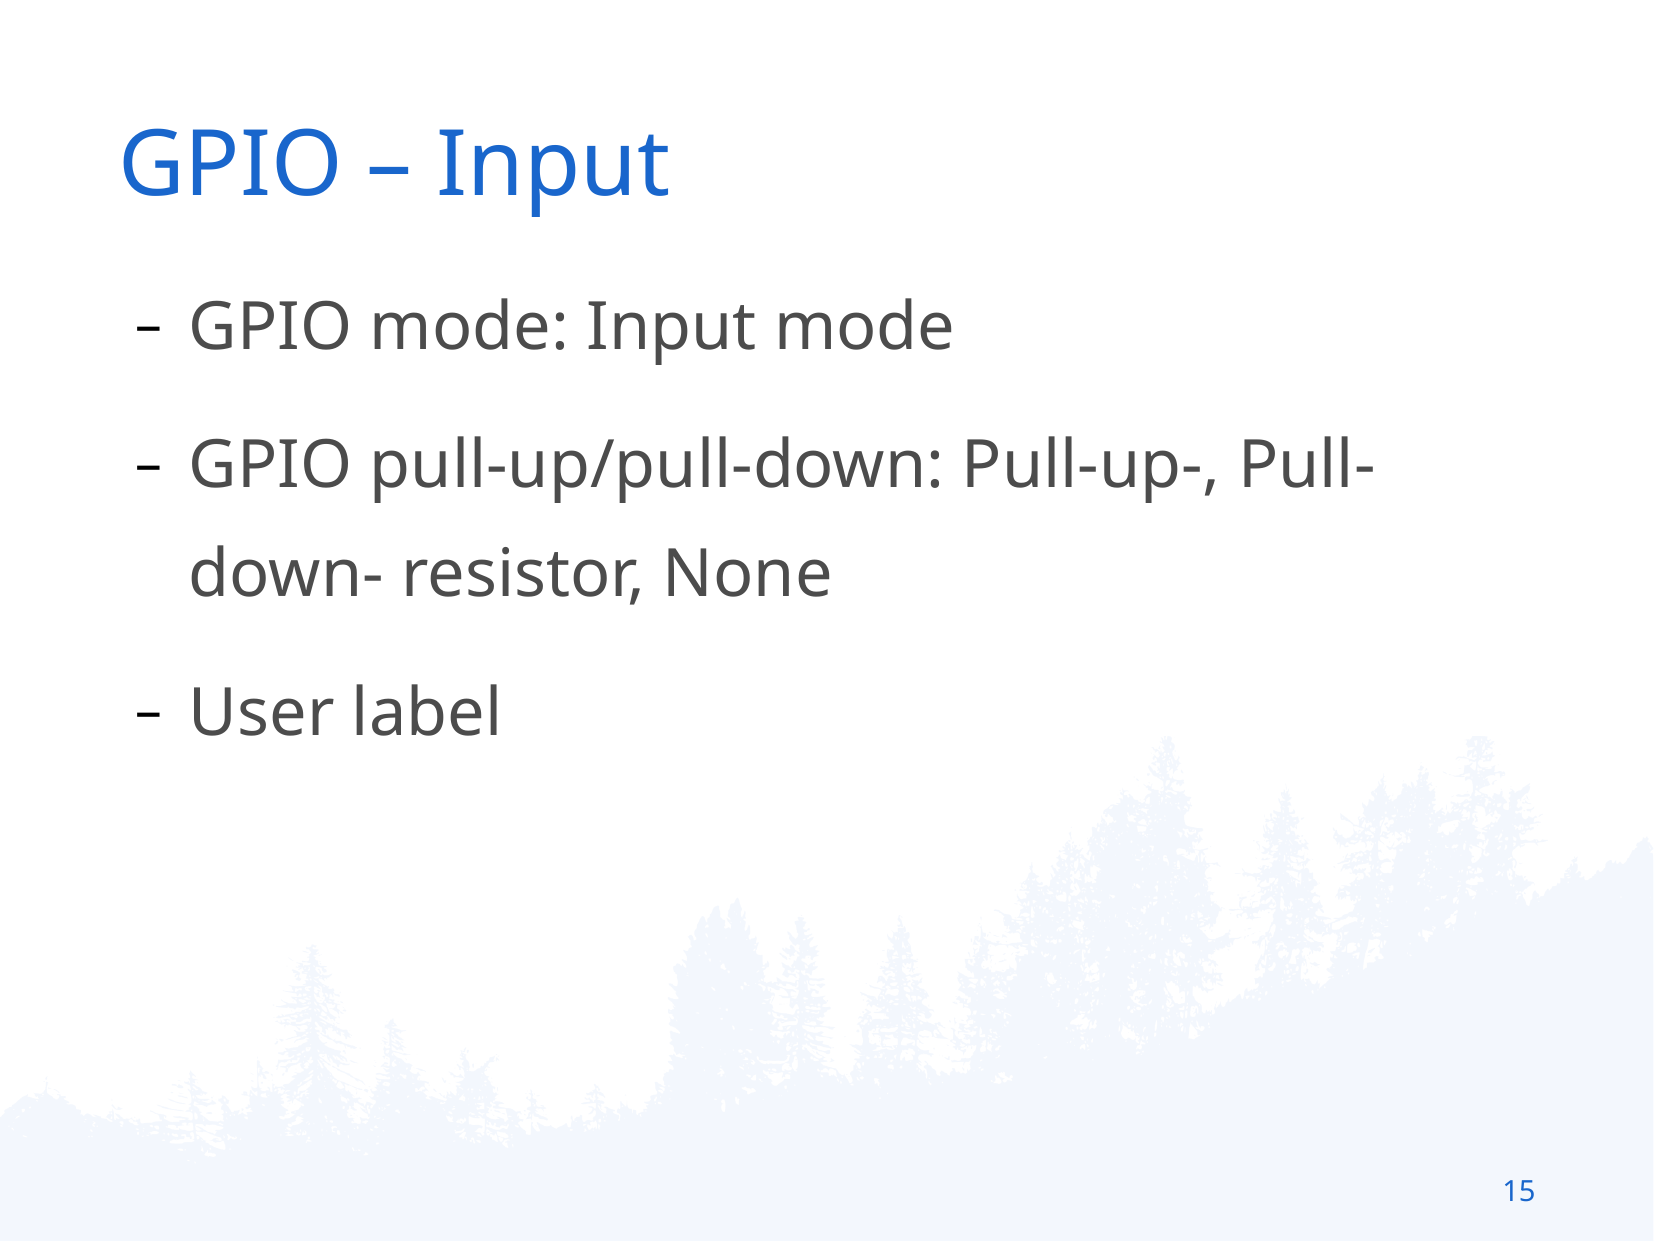

# GPIO – Input
GPIO mode: Input mode
GPIO pull-up/pull-down: Pull-up-, Pull-down- resistor, None
User label
15